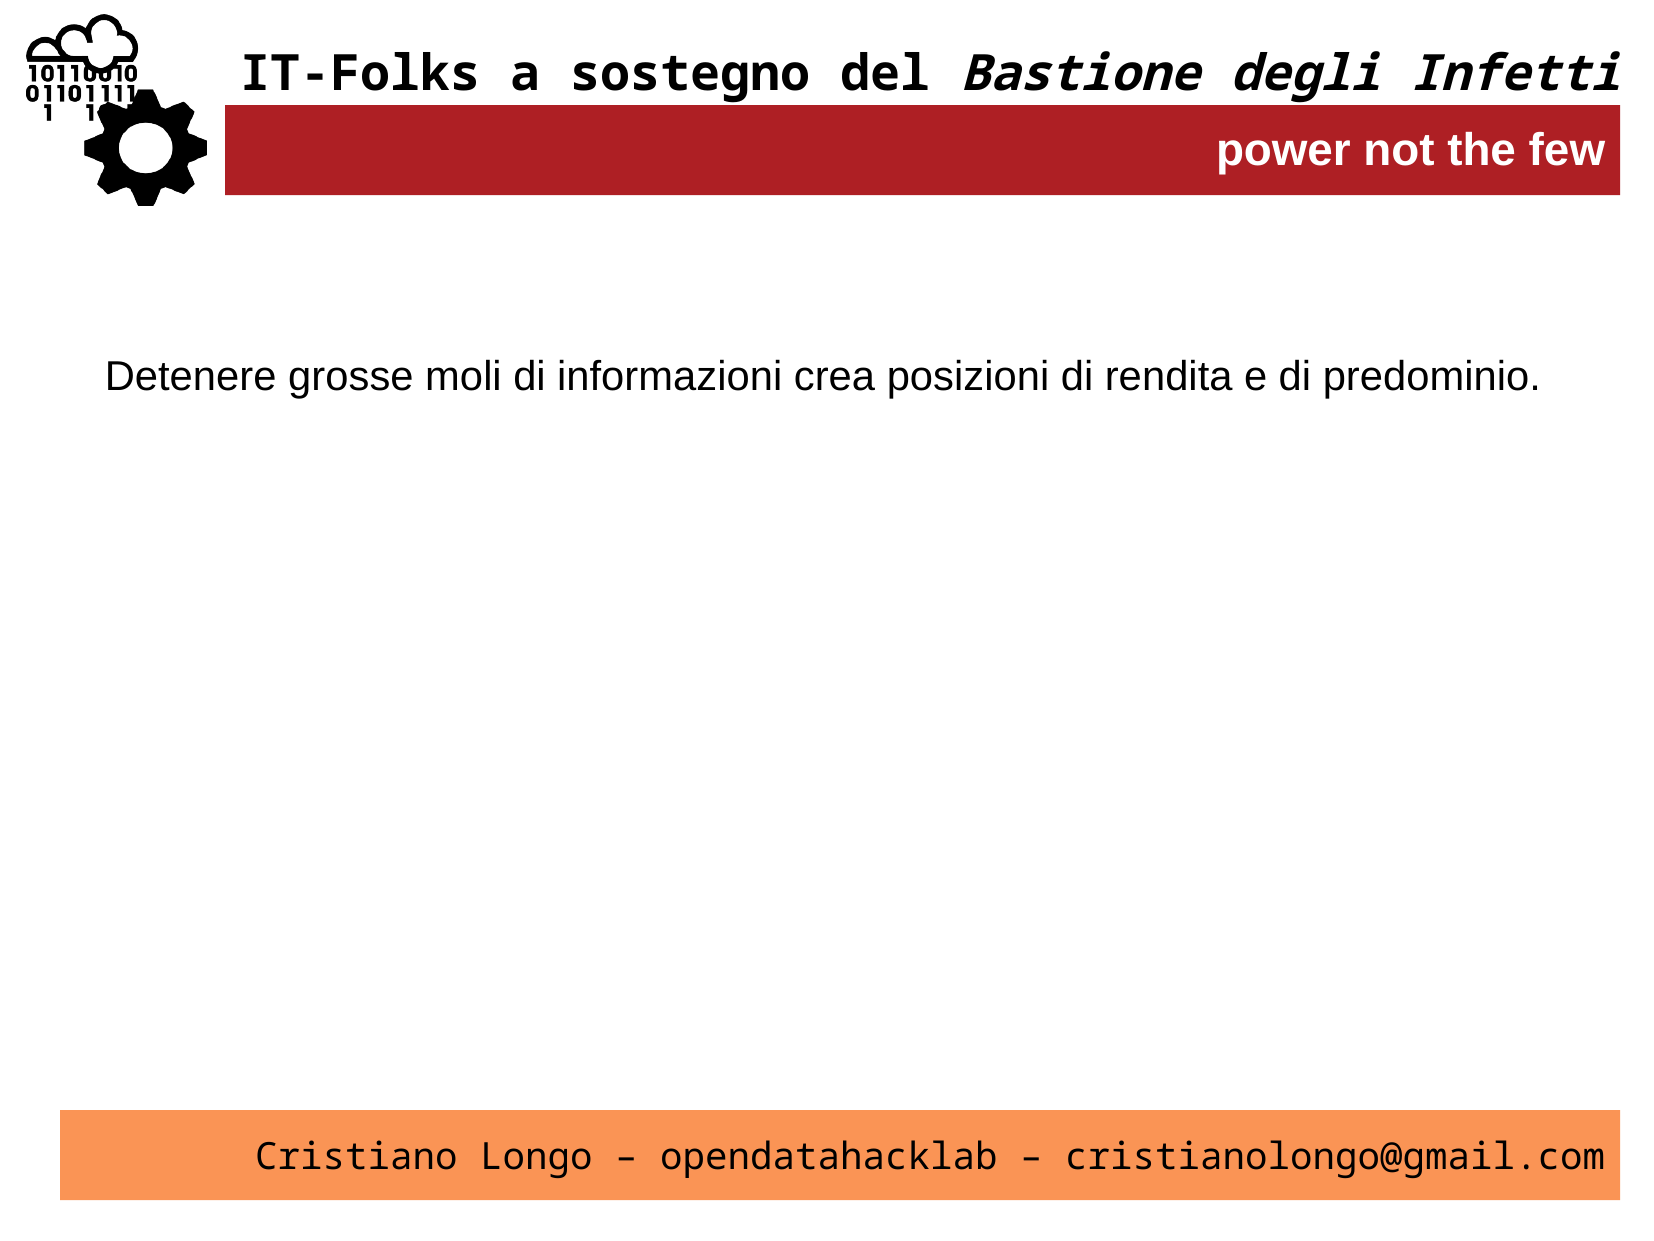

IT-Folks a sostegno del Bastione degli Infetti
power not the few
Detenere grosse moli di informazioni crea posizioni di rendita e di predominio.
Cristiano Longo – opendatahacklab – cristianolongo@gmail.com